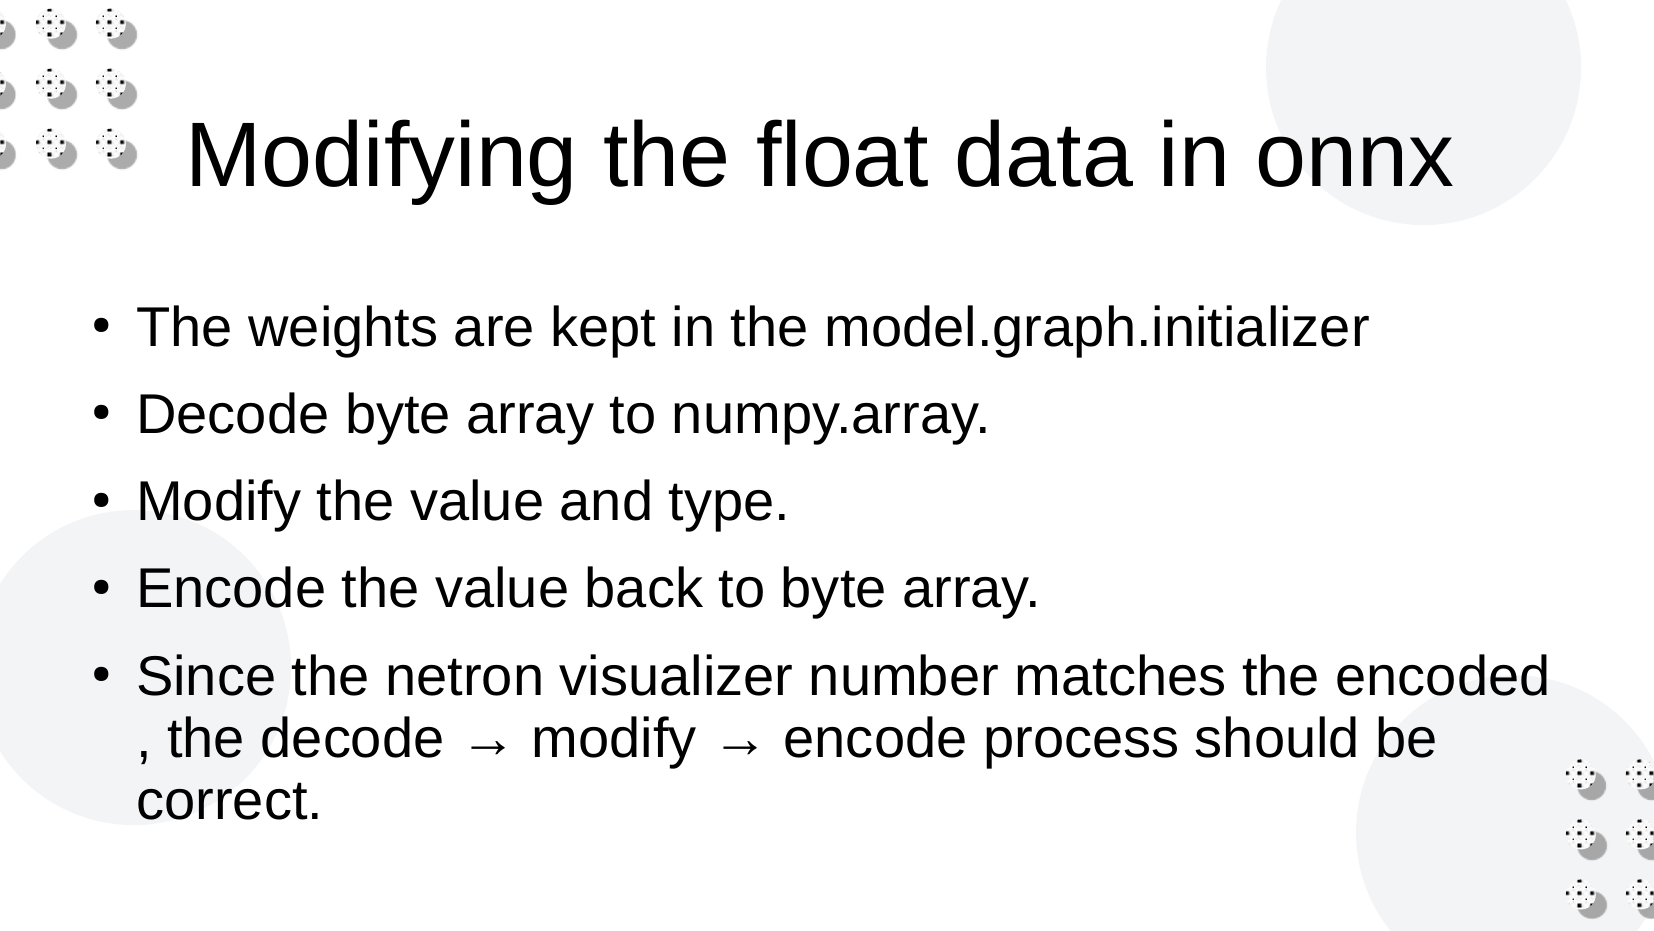

# Modifying the float data in onnx
The weights are kept in the model.graph.initializer
Decode byte array to numpy.array.
Modify the value and type.
Encode the value back to byte array.
Since the netron visualizer number matches the encoded , the decode → modify → encode process should be correct.